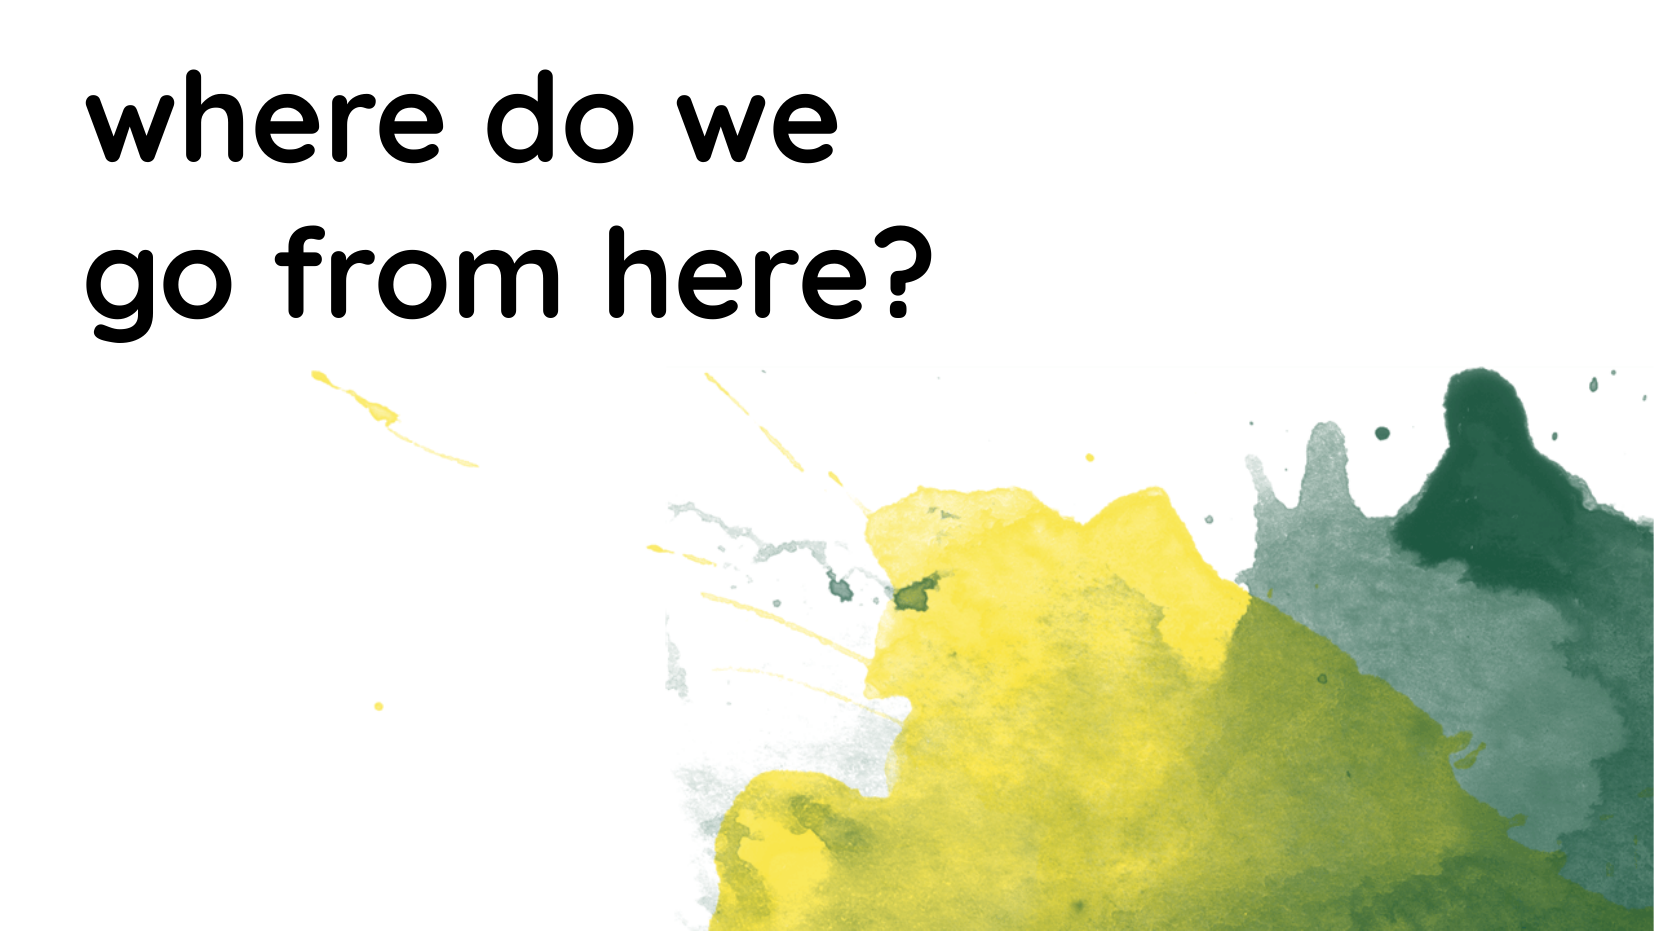

# where do we go from here?